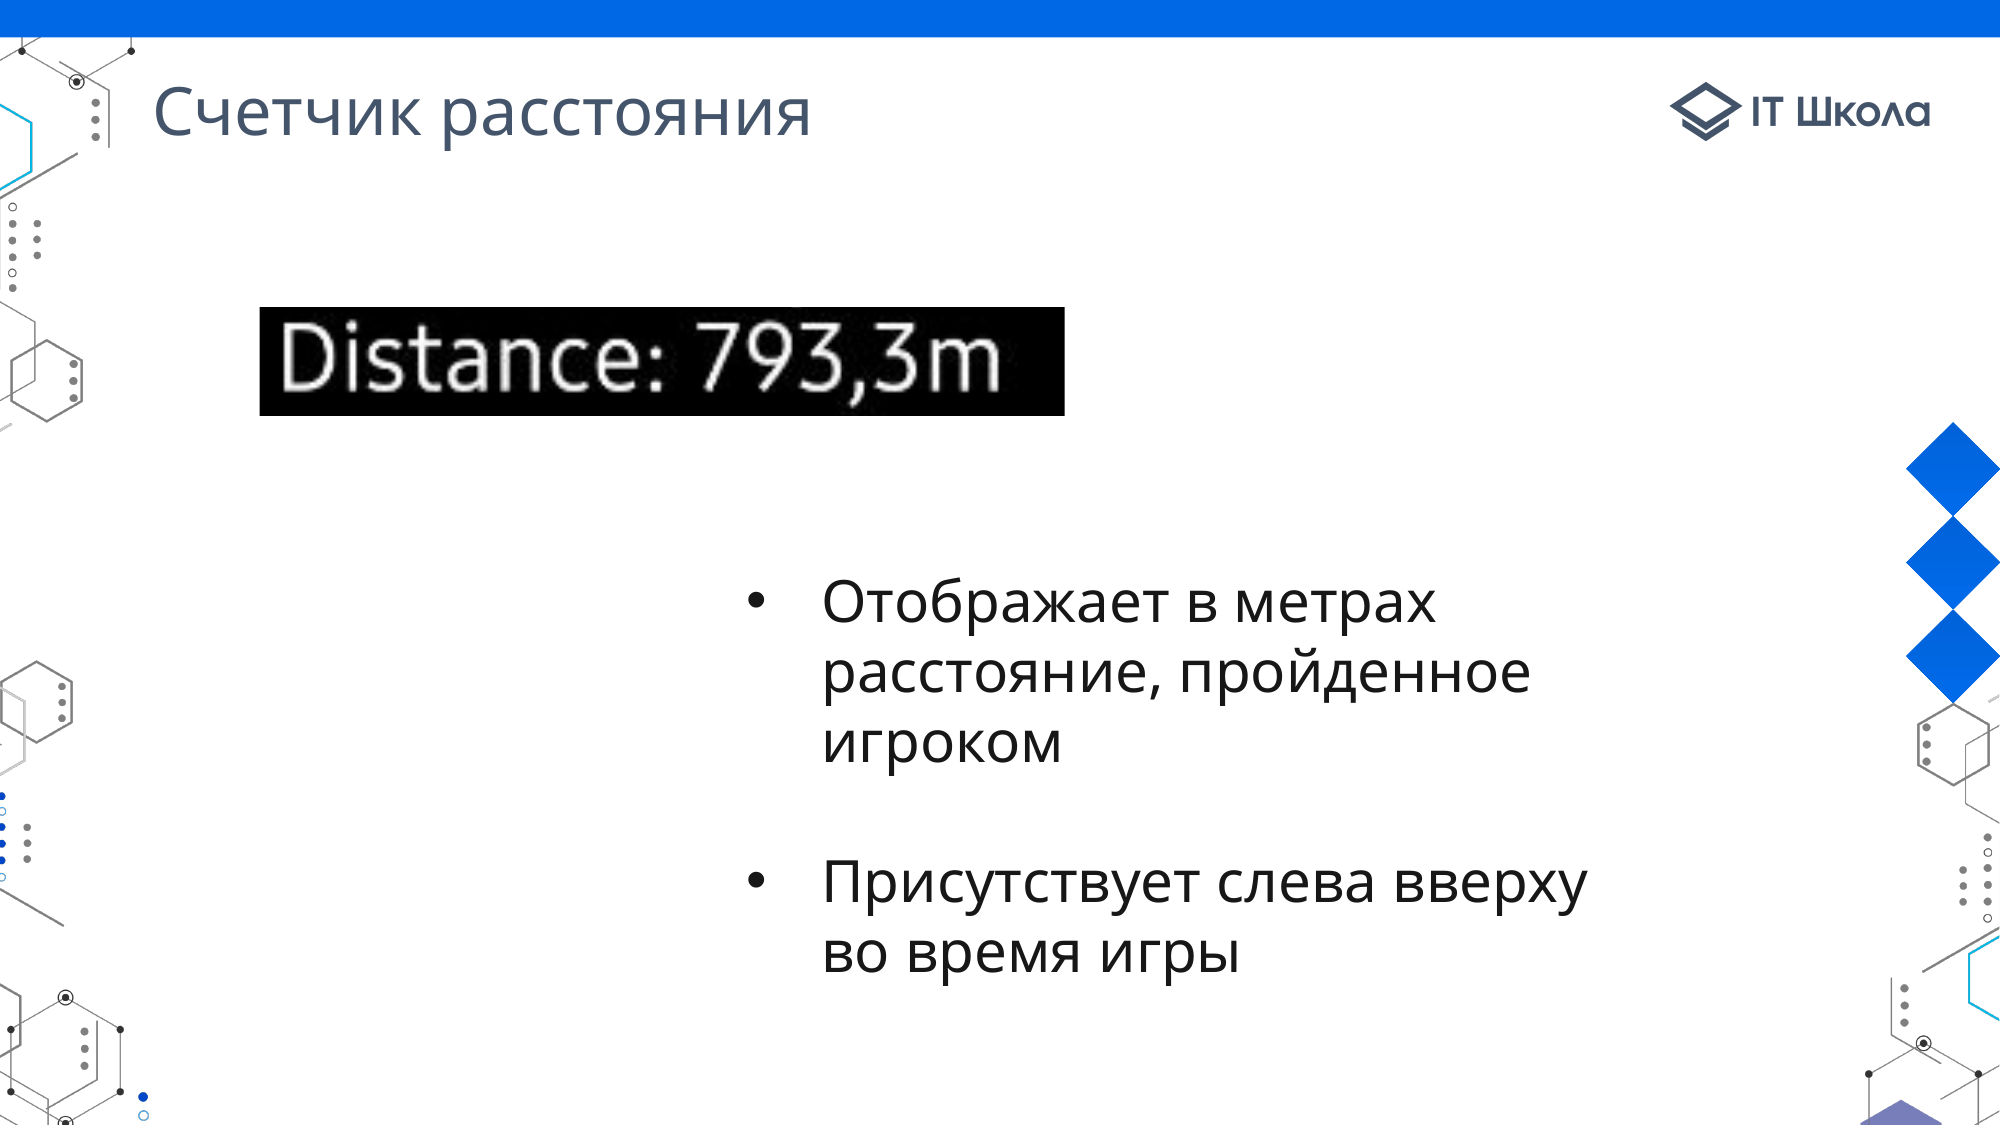

# Счетчик расстояния
Отображает в метрах расстояние, пройденное игроком
Присутствует слева вверху во время игры